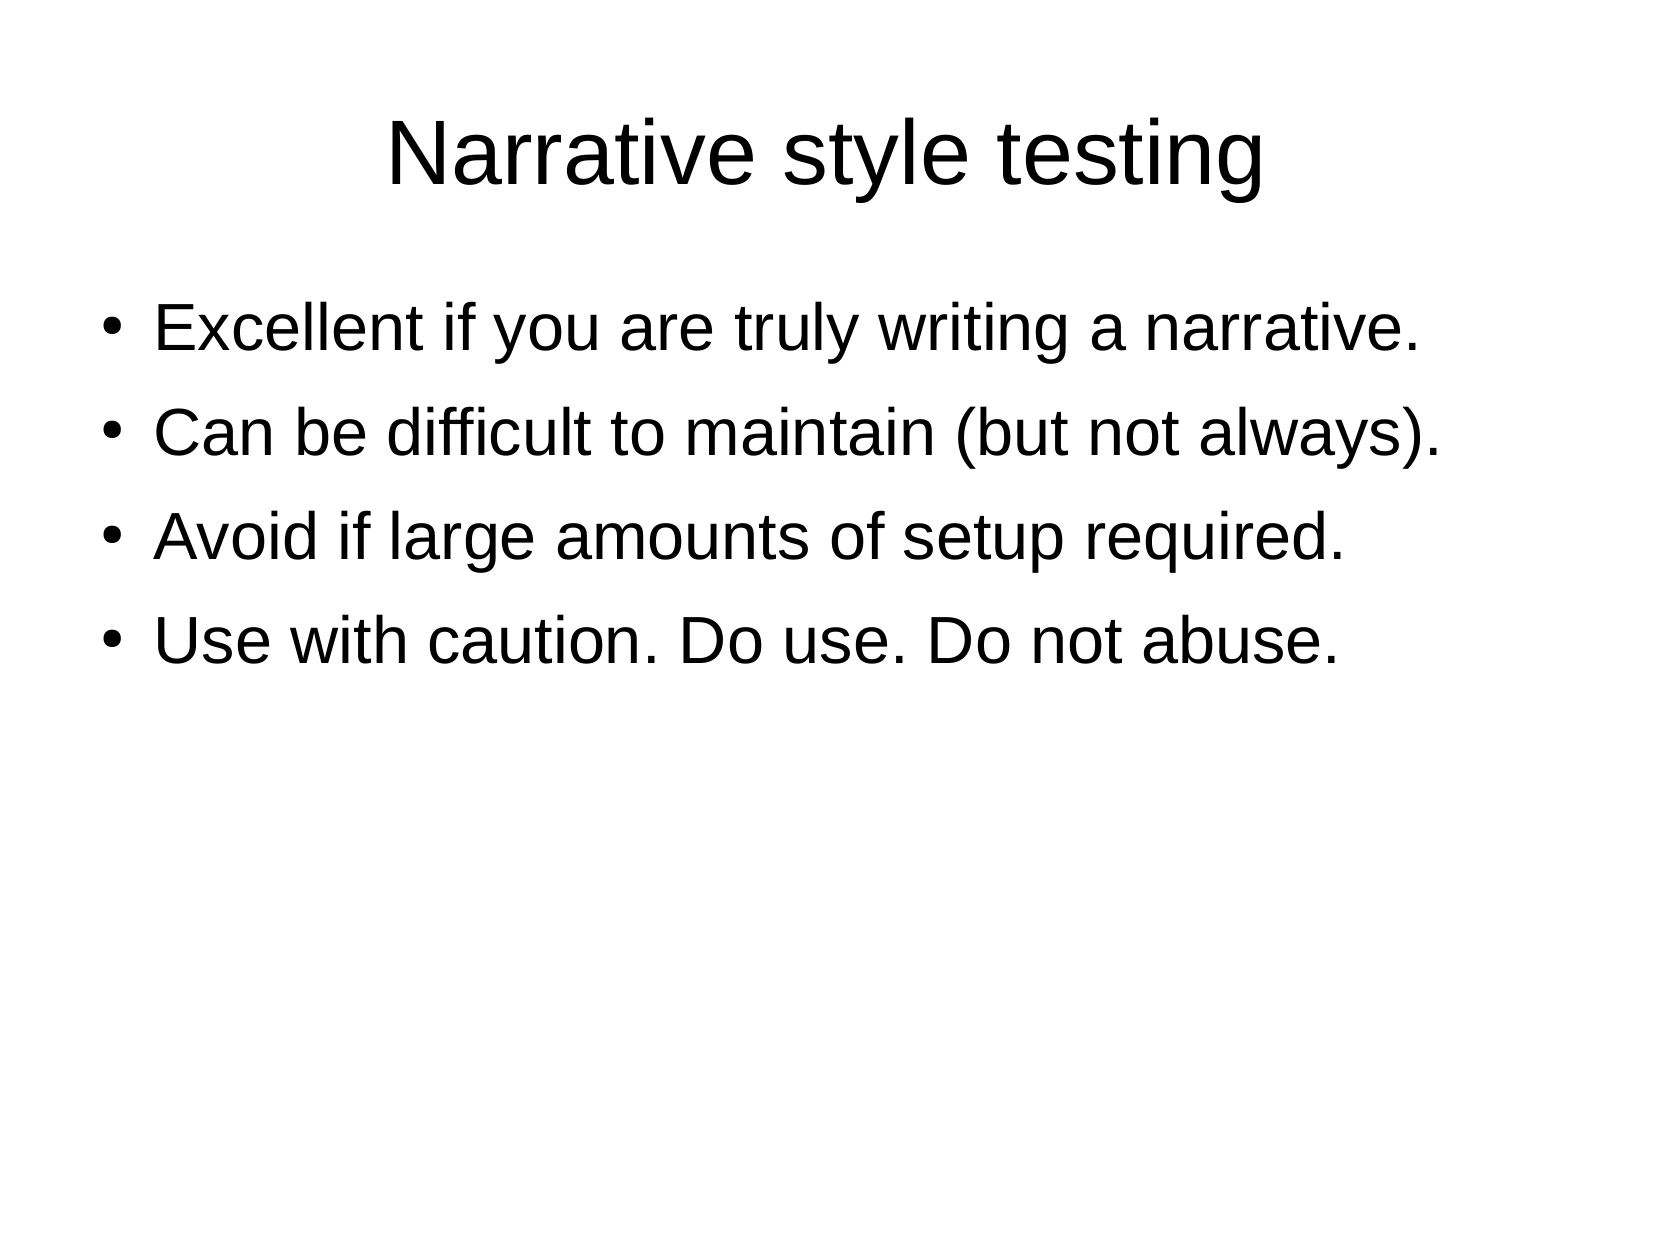

# Narrative style testing
Excellent if you are truly writing a narrative.
Can be difficult to maintain (but not always).
Avoid if large amounts of setup required.
Use with caution. Do use. Do not abuse.